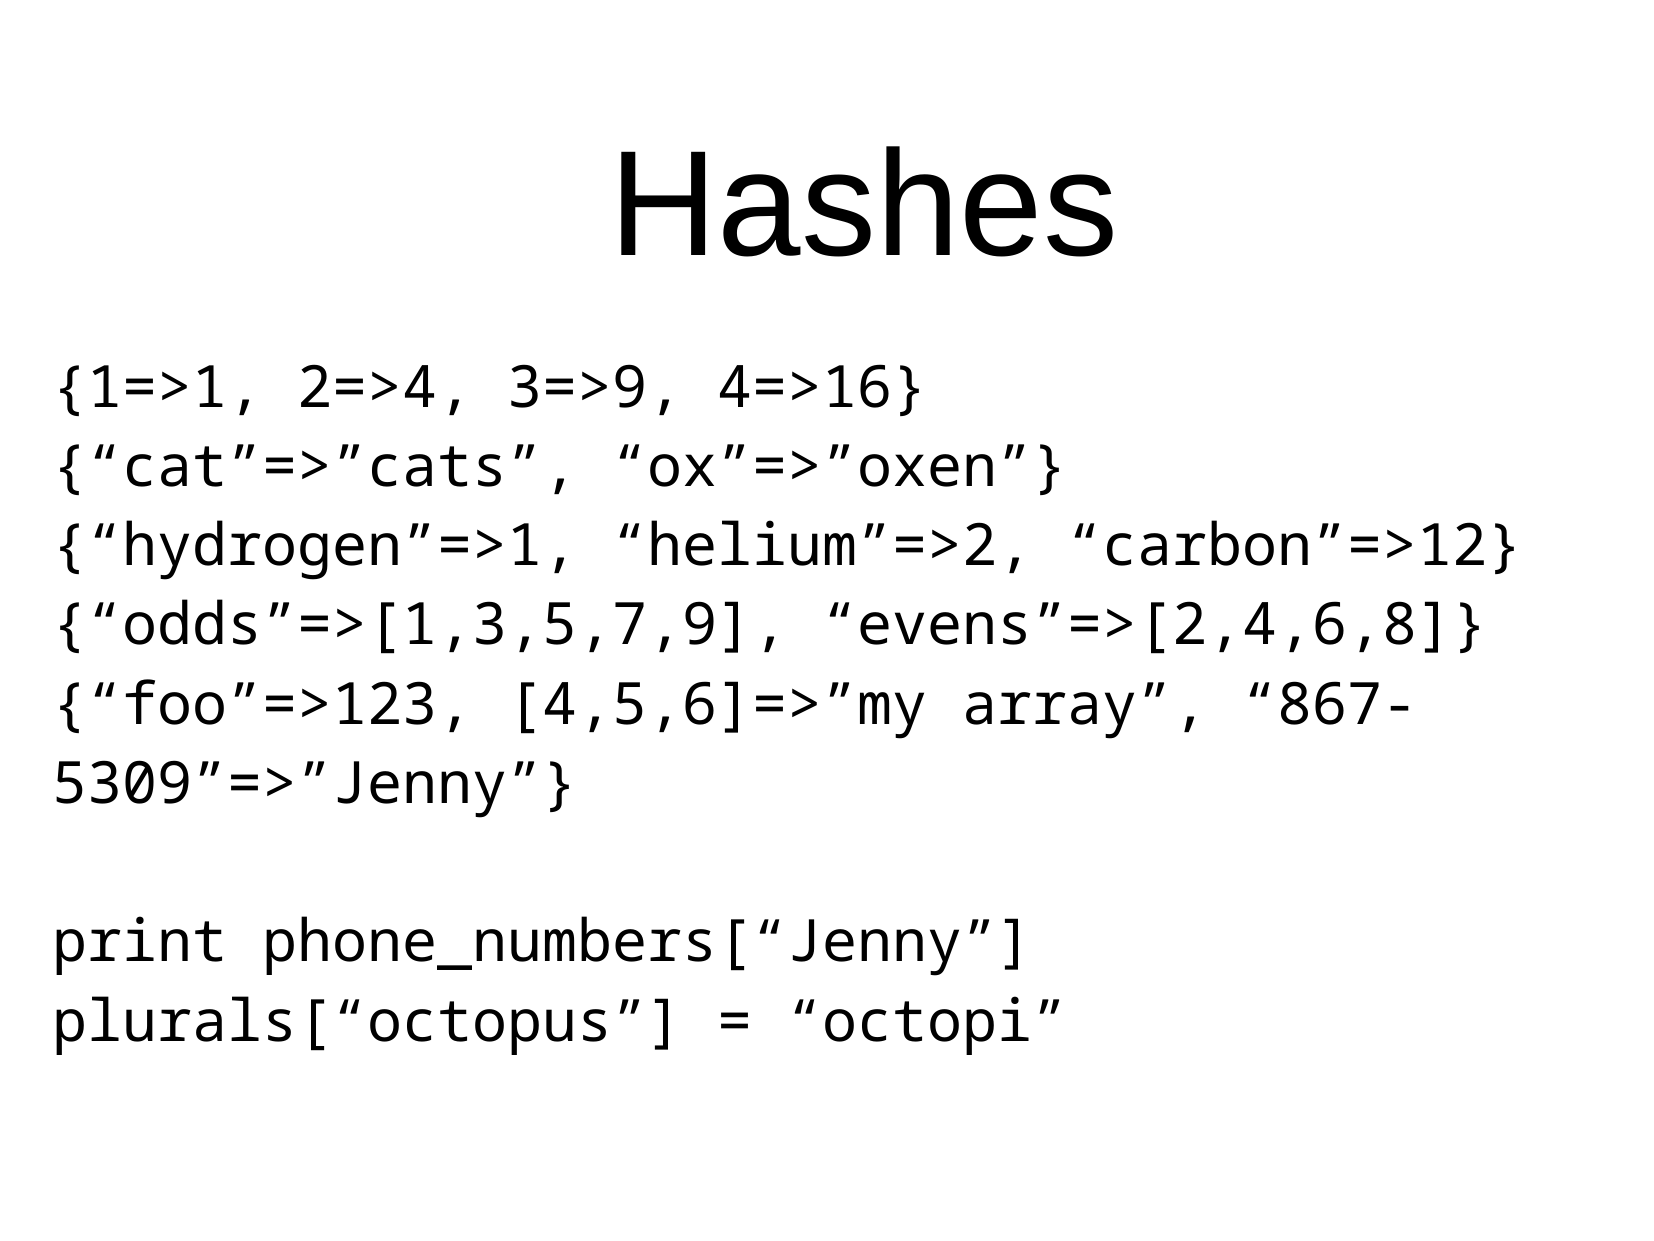

Hashes
{1=>1, 2=>4, 3=>9, 4=>16}
{“cat”=>”cats”, “ox”=>”oxen”}
{“hydrogen”=>1, “helium”=>2, “carbon”=>12}
{“odds”=>[1,3,5,7,9], “evens”=>[2,4,6,8]}
{“foo”=>123, [4,5,6]=>”my array”, “867-5309”=>”Jenny”}
print phone_numbers[“Jenny”]
plurals[“octopus”] = “octopi”